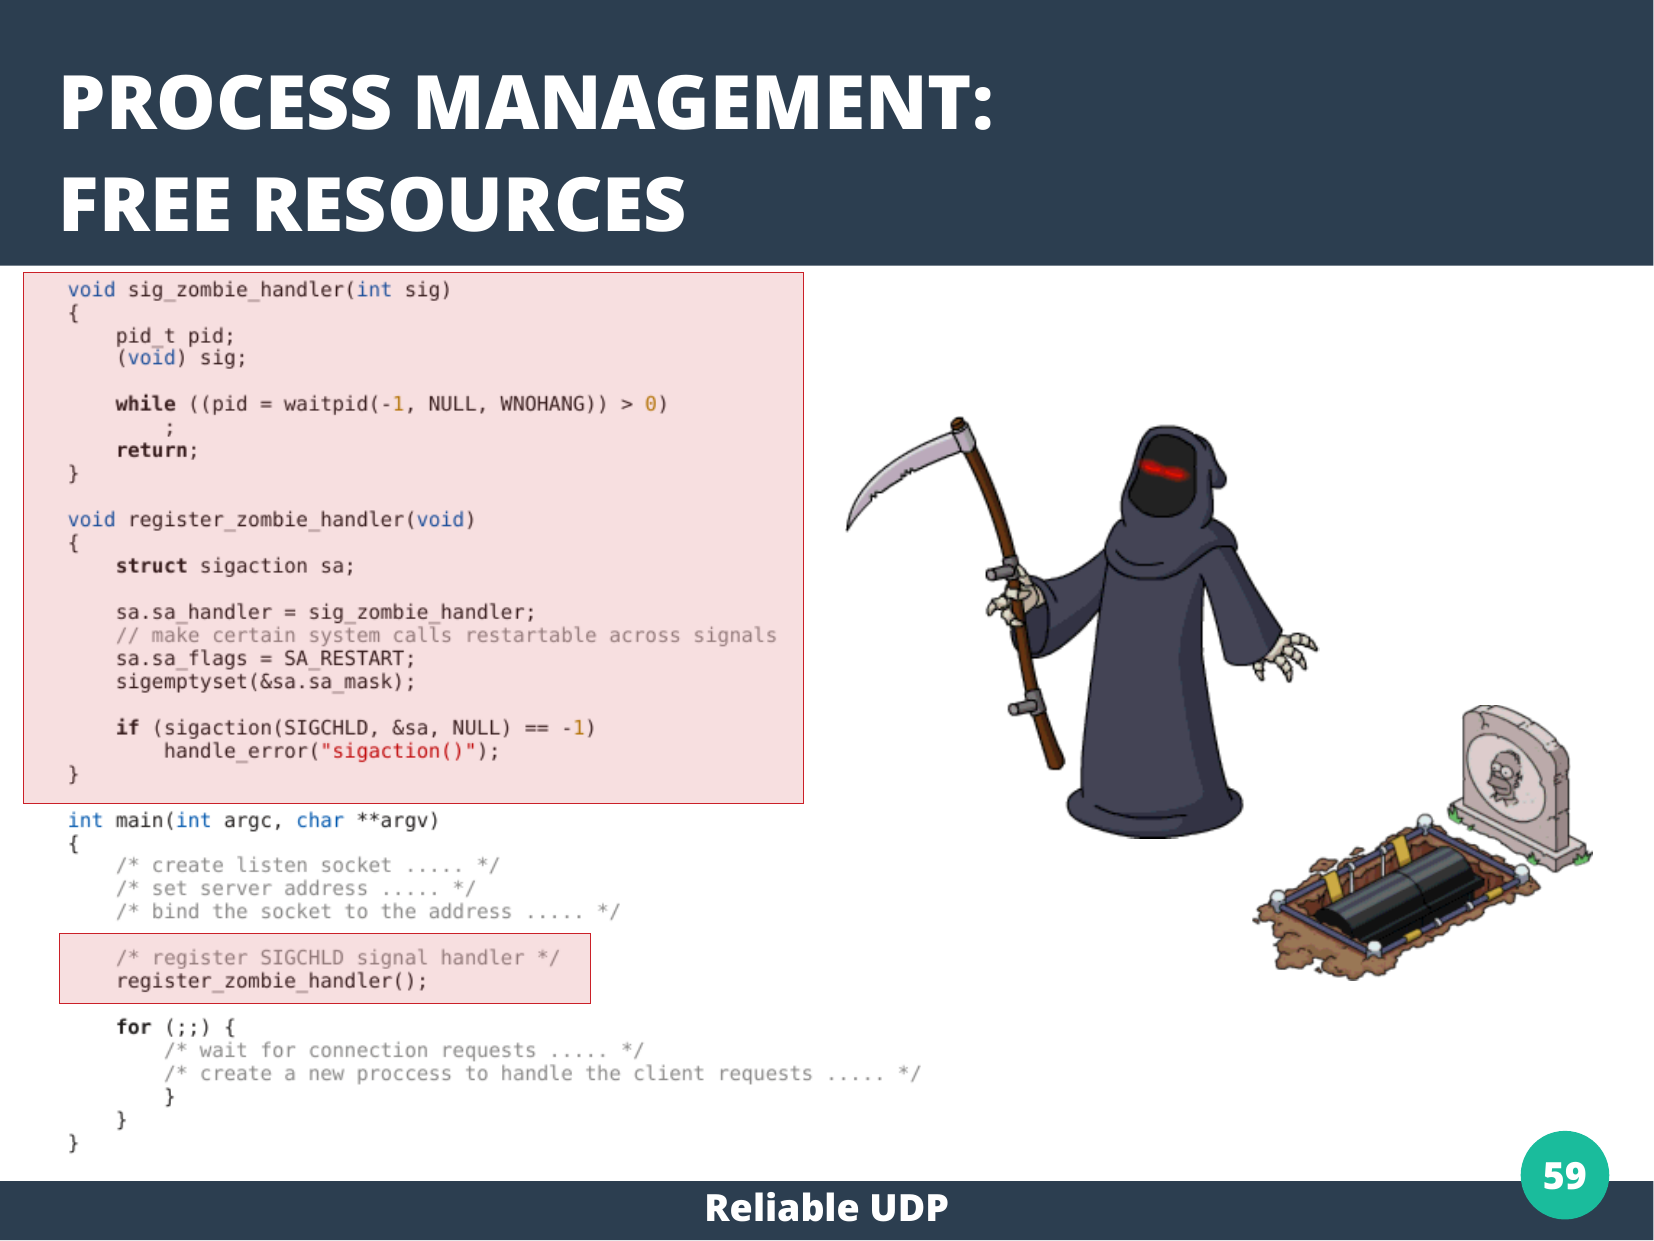

# PROCESS MANAGEMENT: FREE RESOURCES
59
Reliable UDP